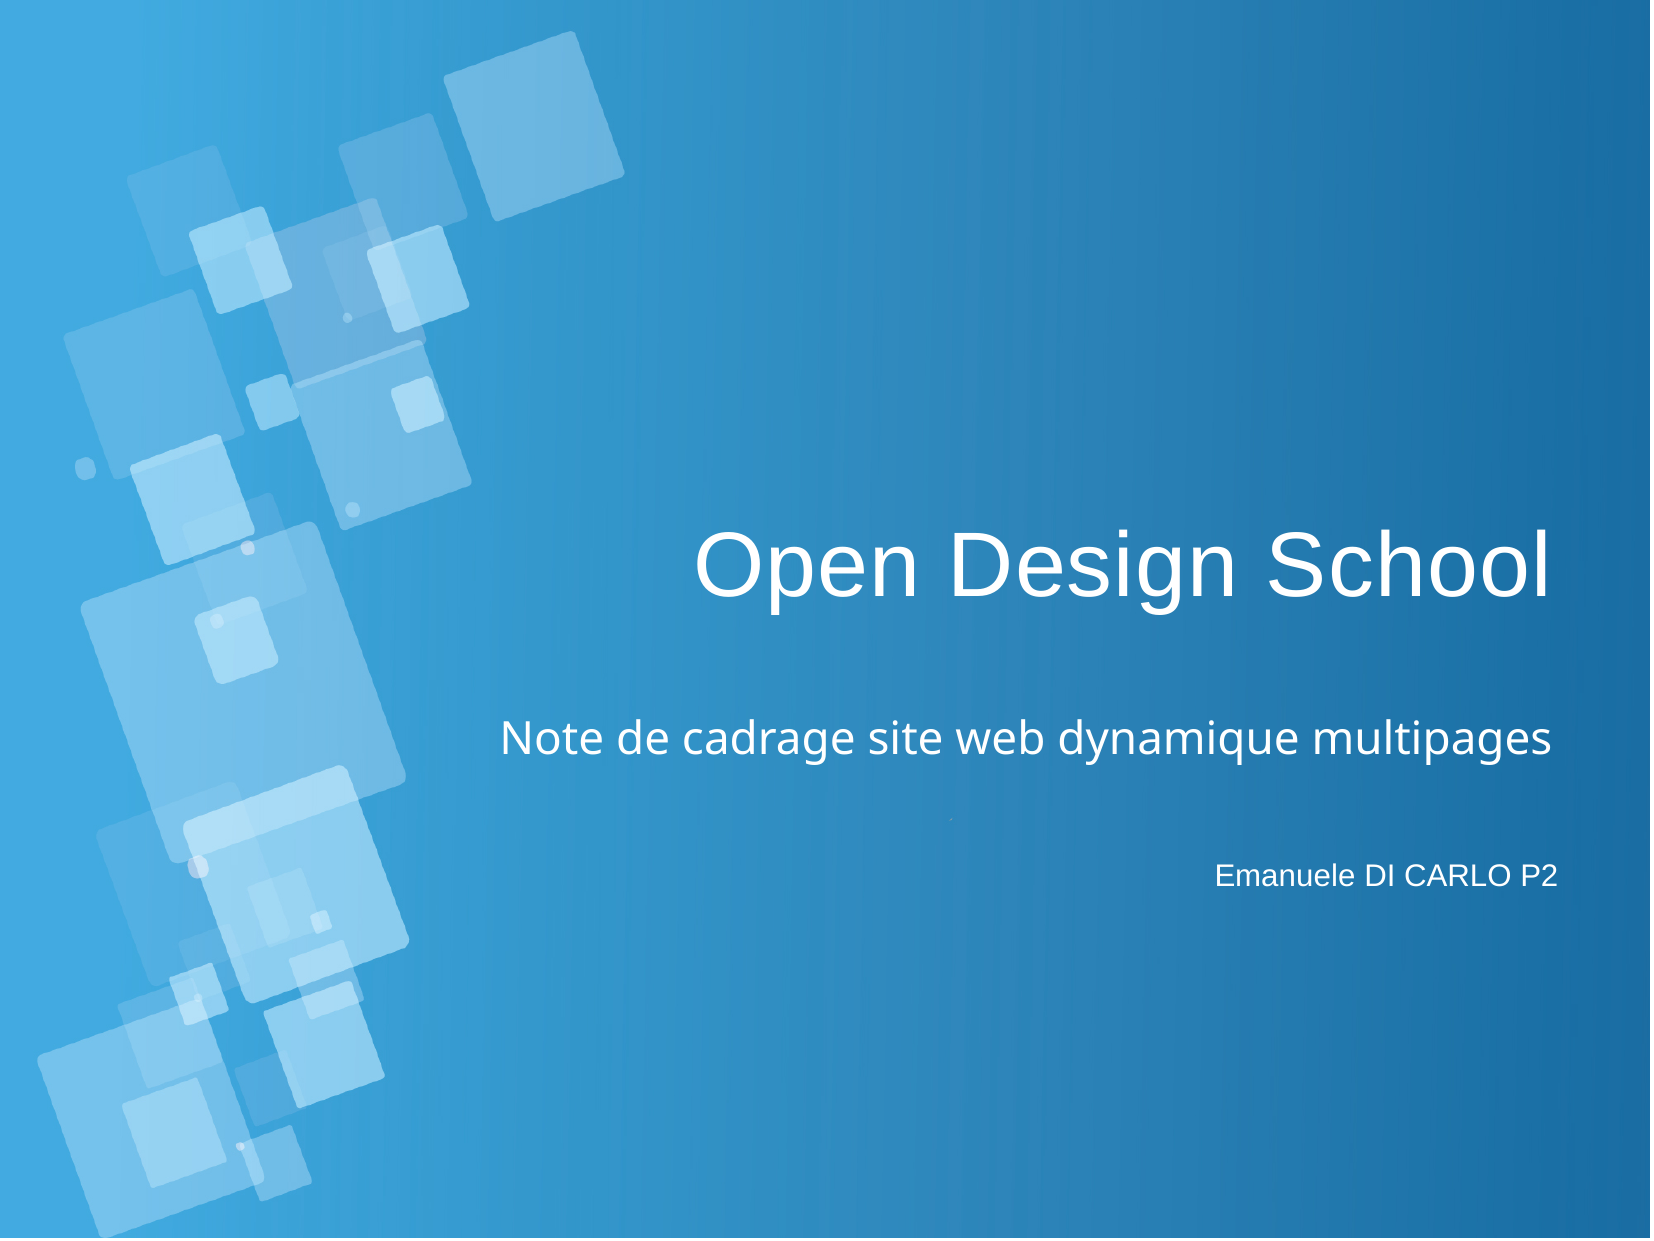

# Open Design School
Note de cadrage site web dynamique multipages
Emanuele DI CARLO P2